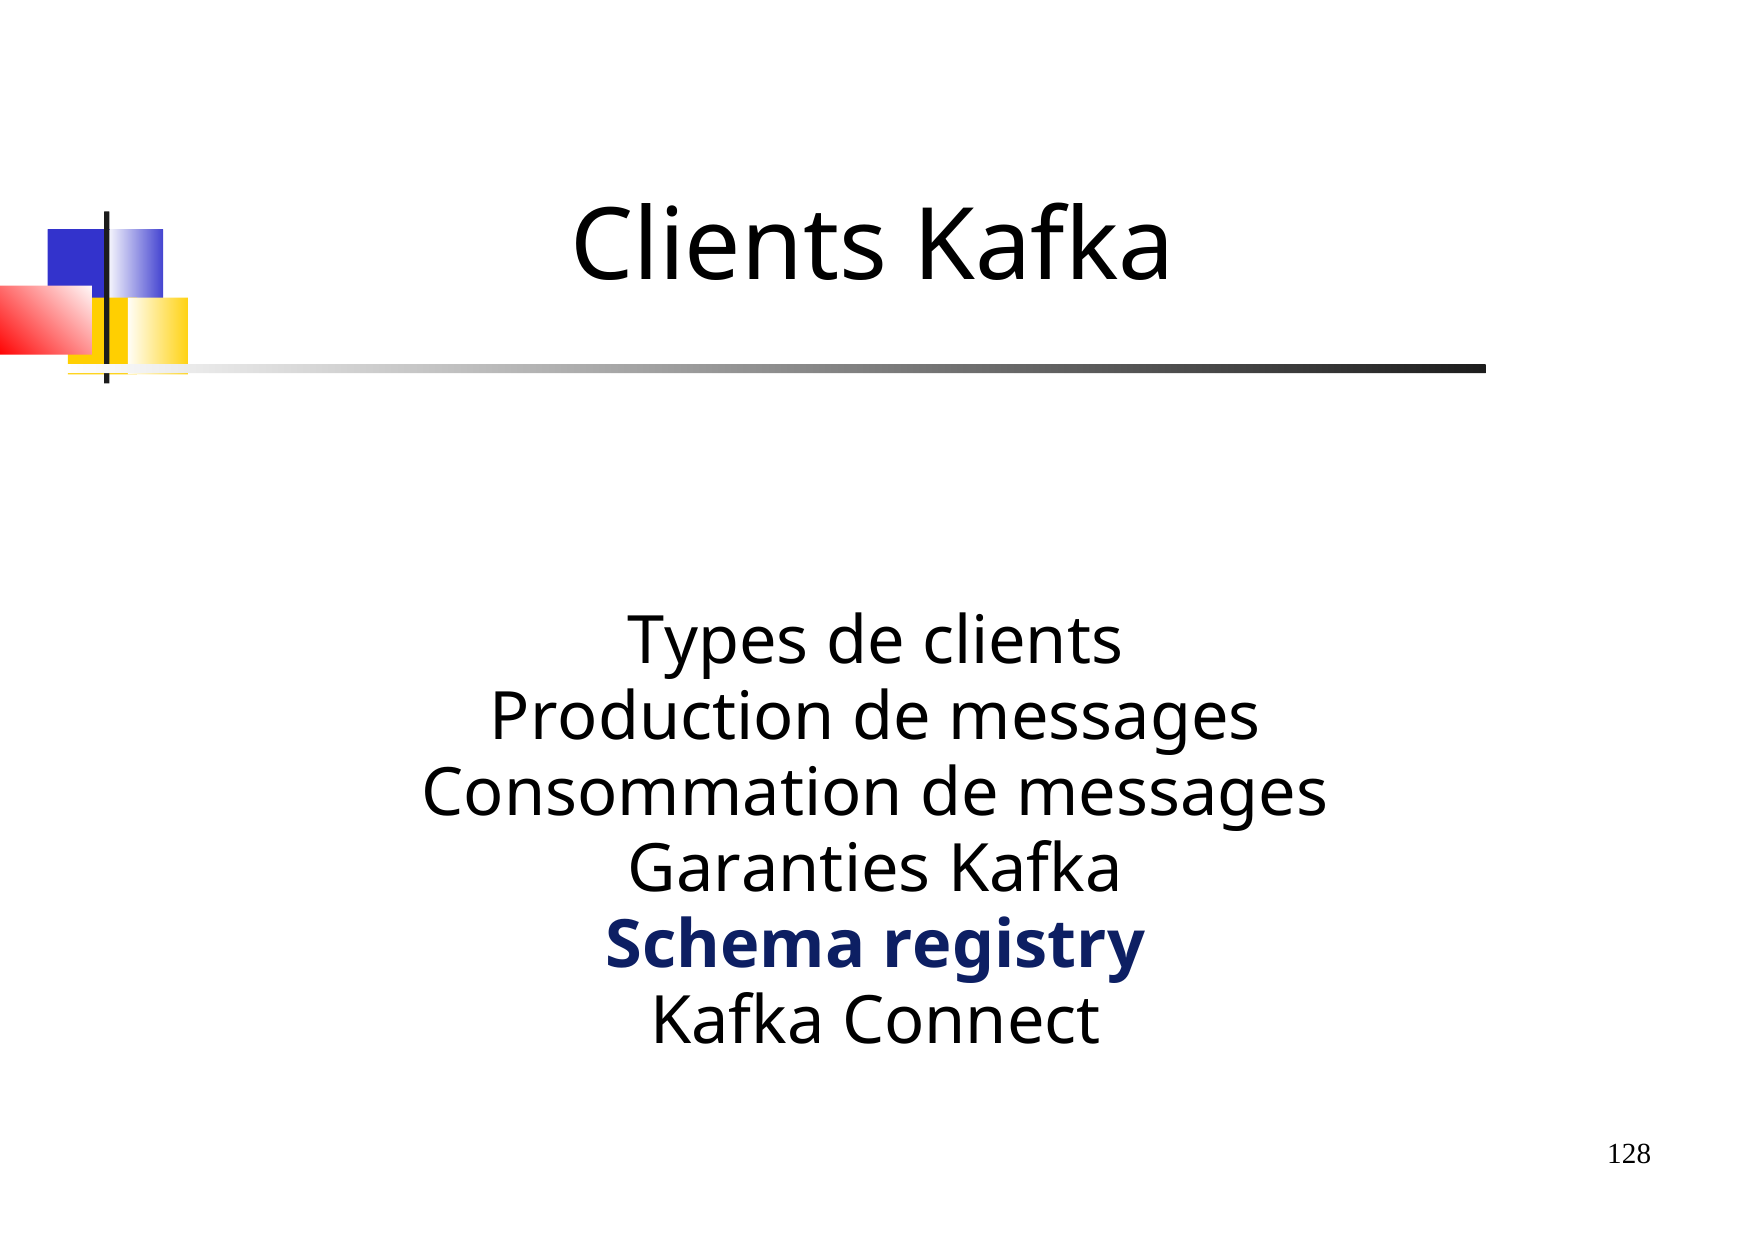

# Clients Kafka
Types de clients
Production de messages
Consommation de messages
Garanties Kafka
Schema registry
Kafka Connect